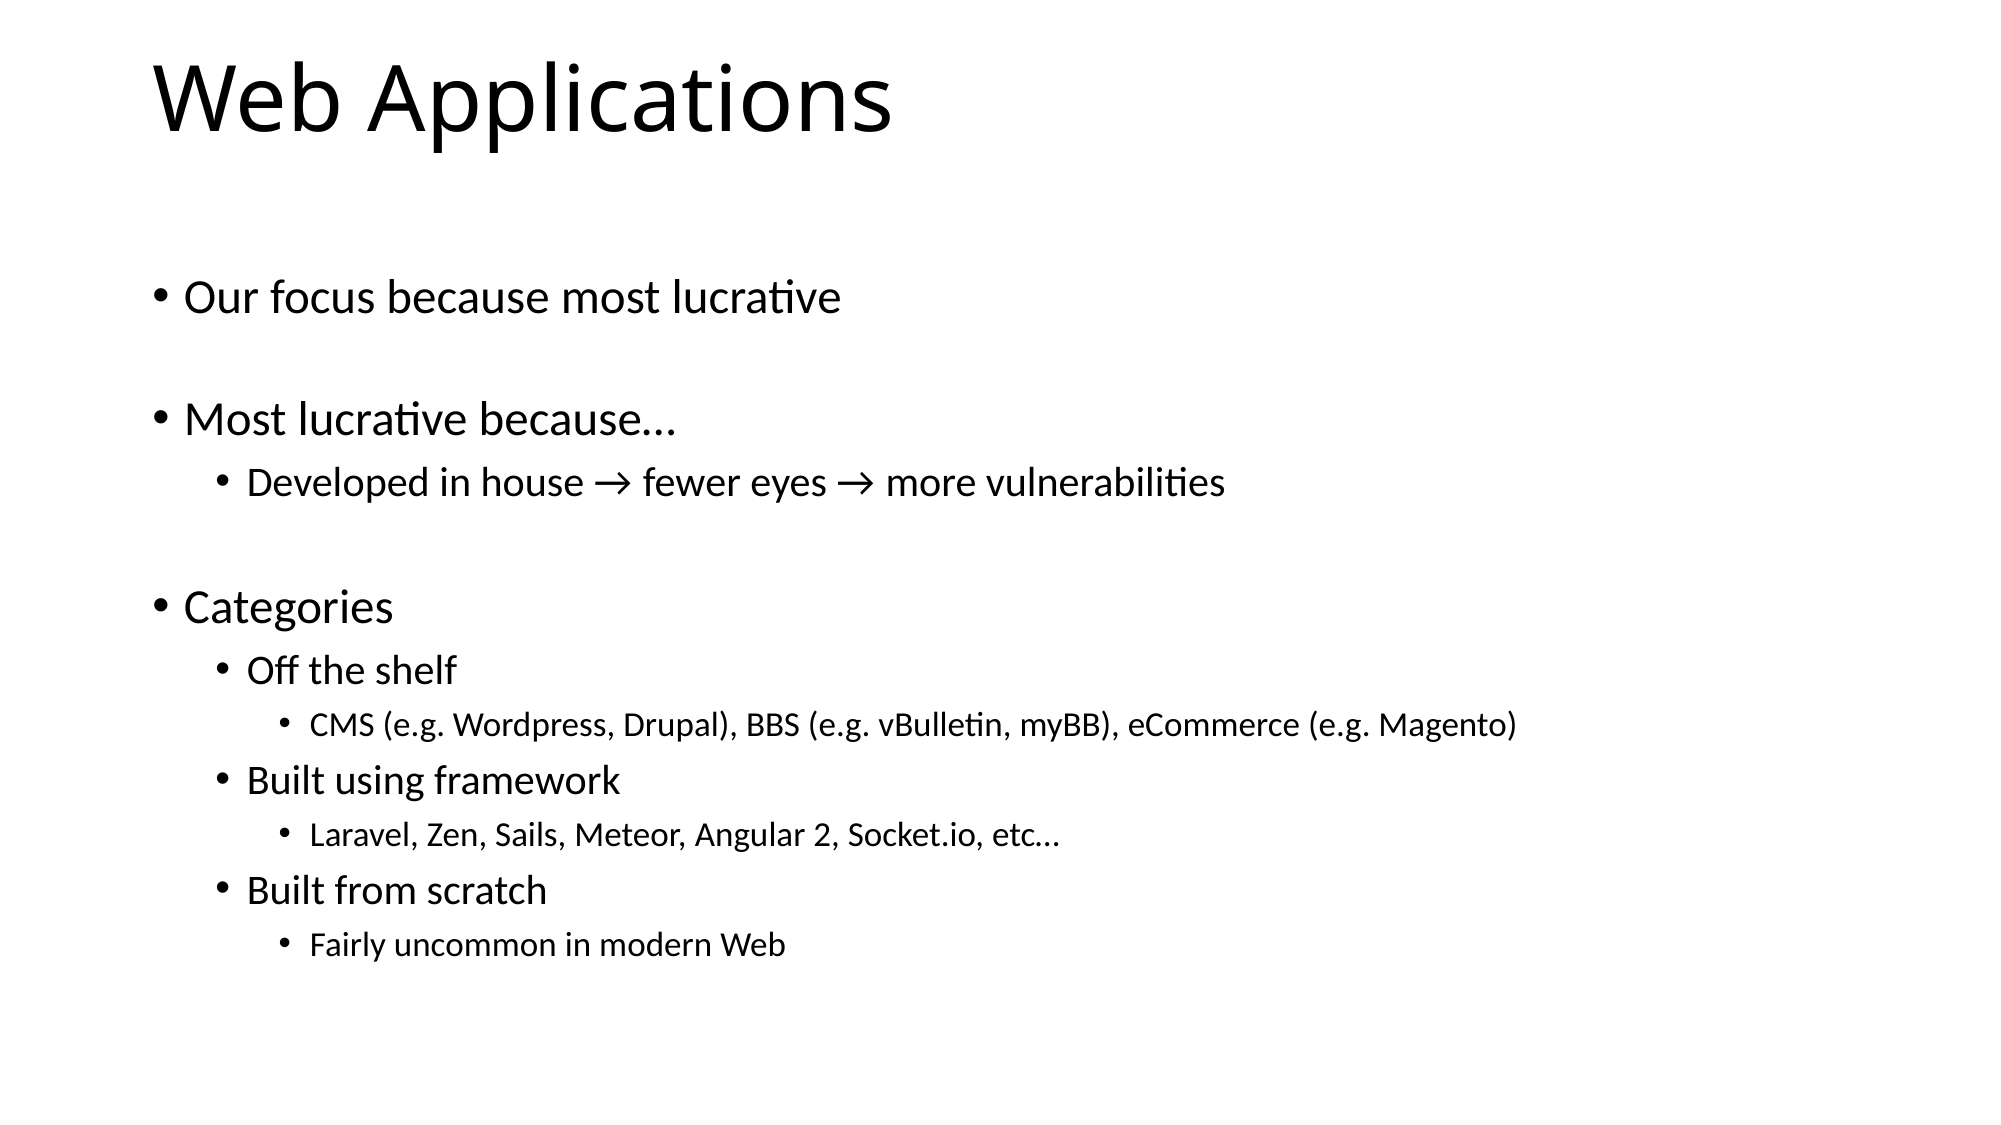

# Web Applications
Our focus because most lucrative
Most lucrative because…
Developed in house → fewer eyes → more vulnerabilities
Categories
Off the shelf
CMS (e.g. Wordpress, Drupal), BBS (e.g. vBulletin, myBB), eCommerce (e.g. Magento)
Built using framework
Laravel, Zen, Sails, Meteor, Angular 2, Socket.io, etc…
Built from scratch
Fairly uncommon in modern Web